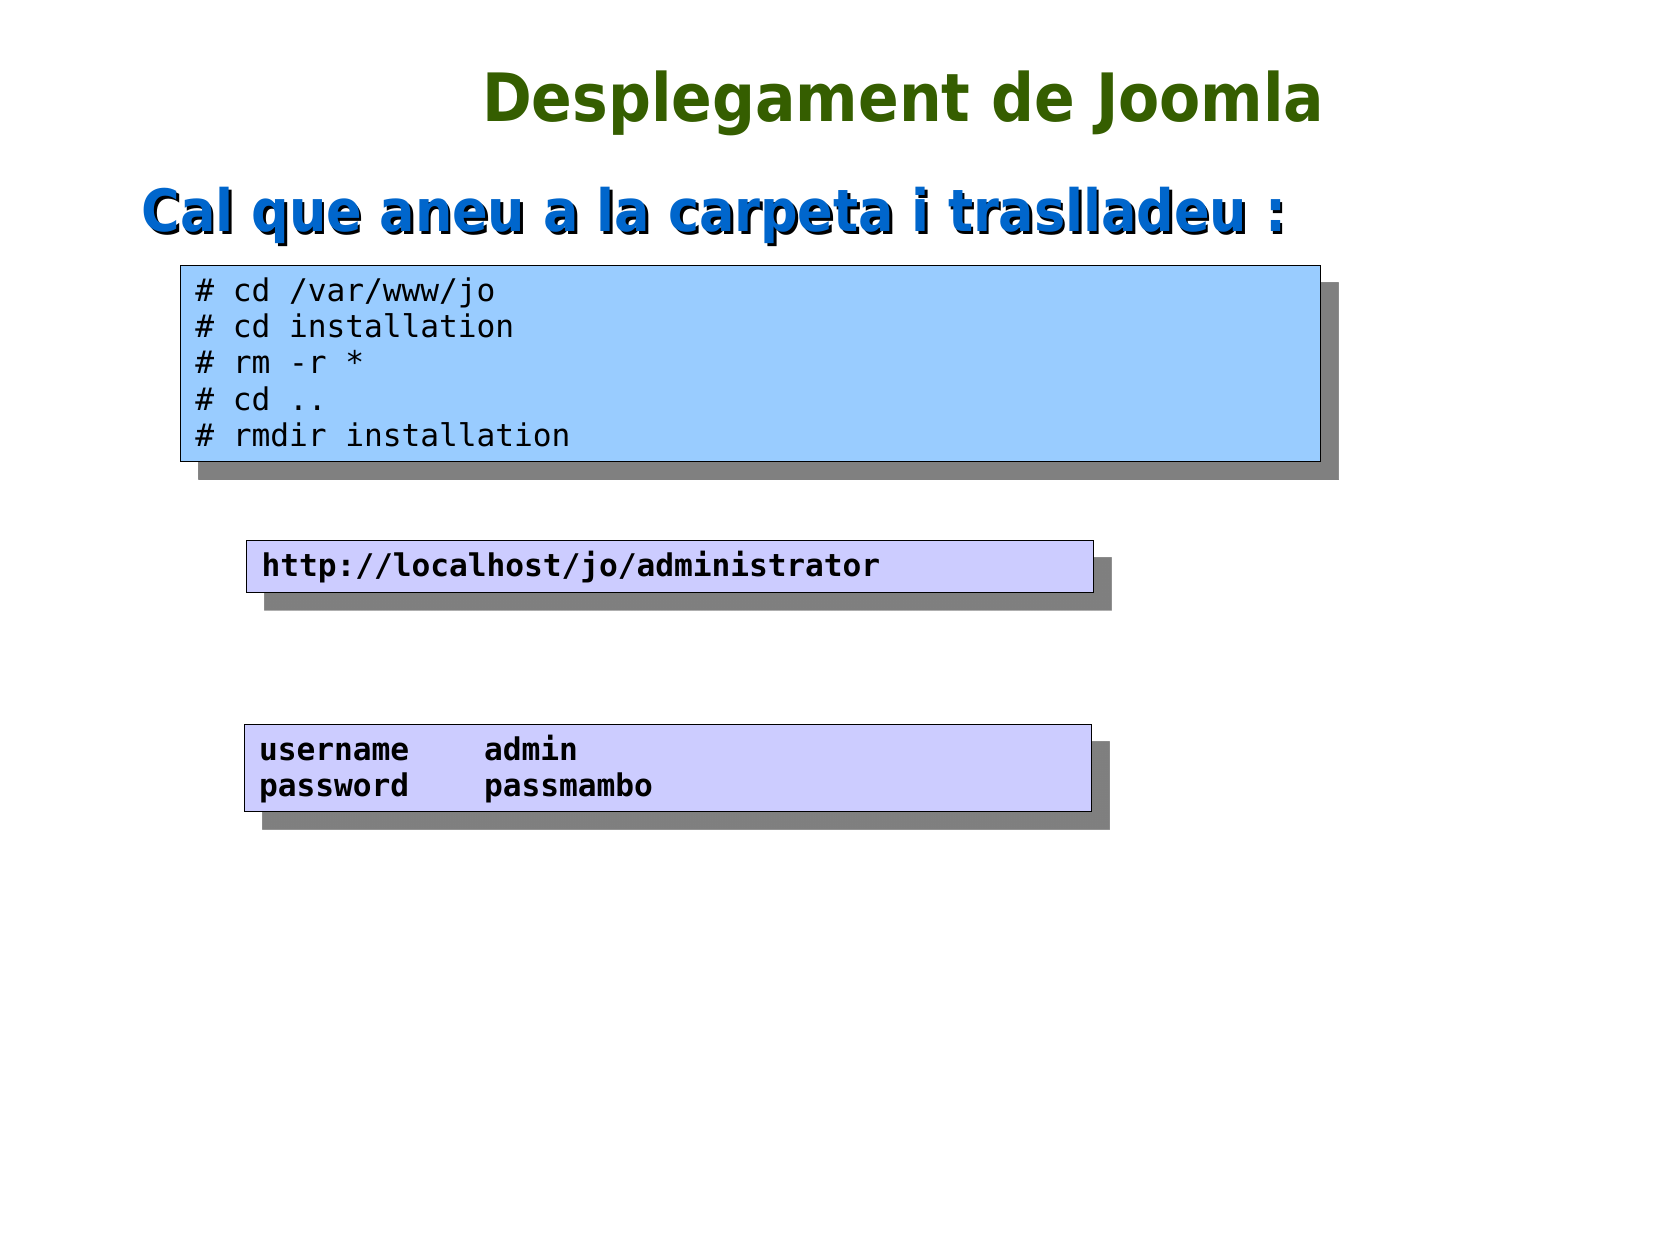

# Desplegament de Joomla
Cal que aneu a la carpeta i traslladeu :
# cd /var/www/jo
# cd installation
# rm -r *
# cd ..
# rmdir installation
http://localhost/jo/administrator
username admin
password passmambo